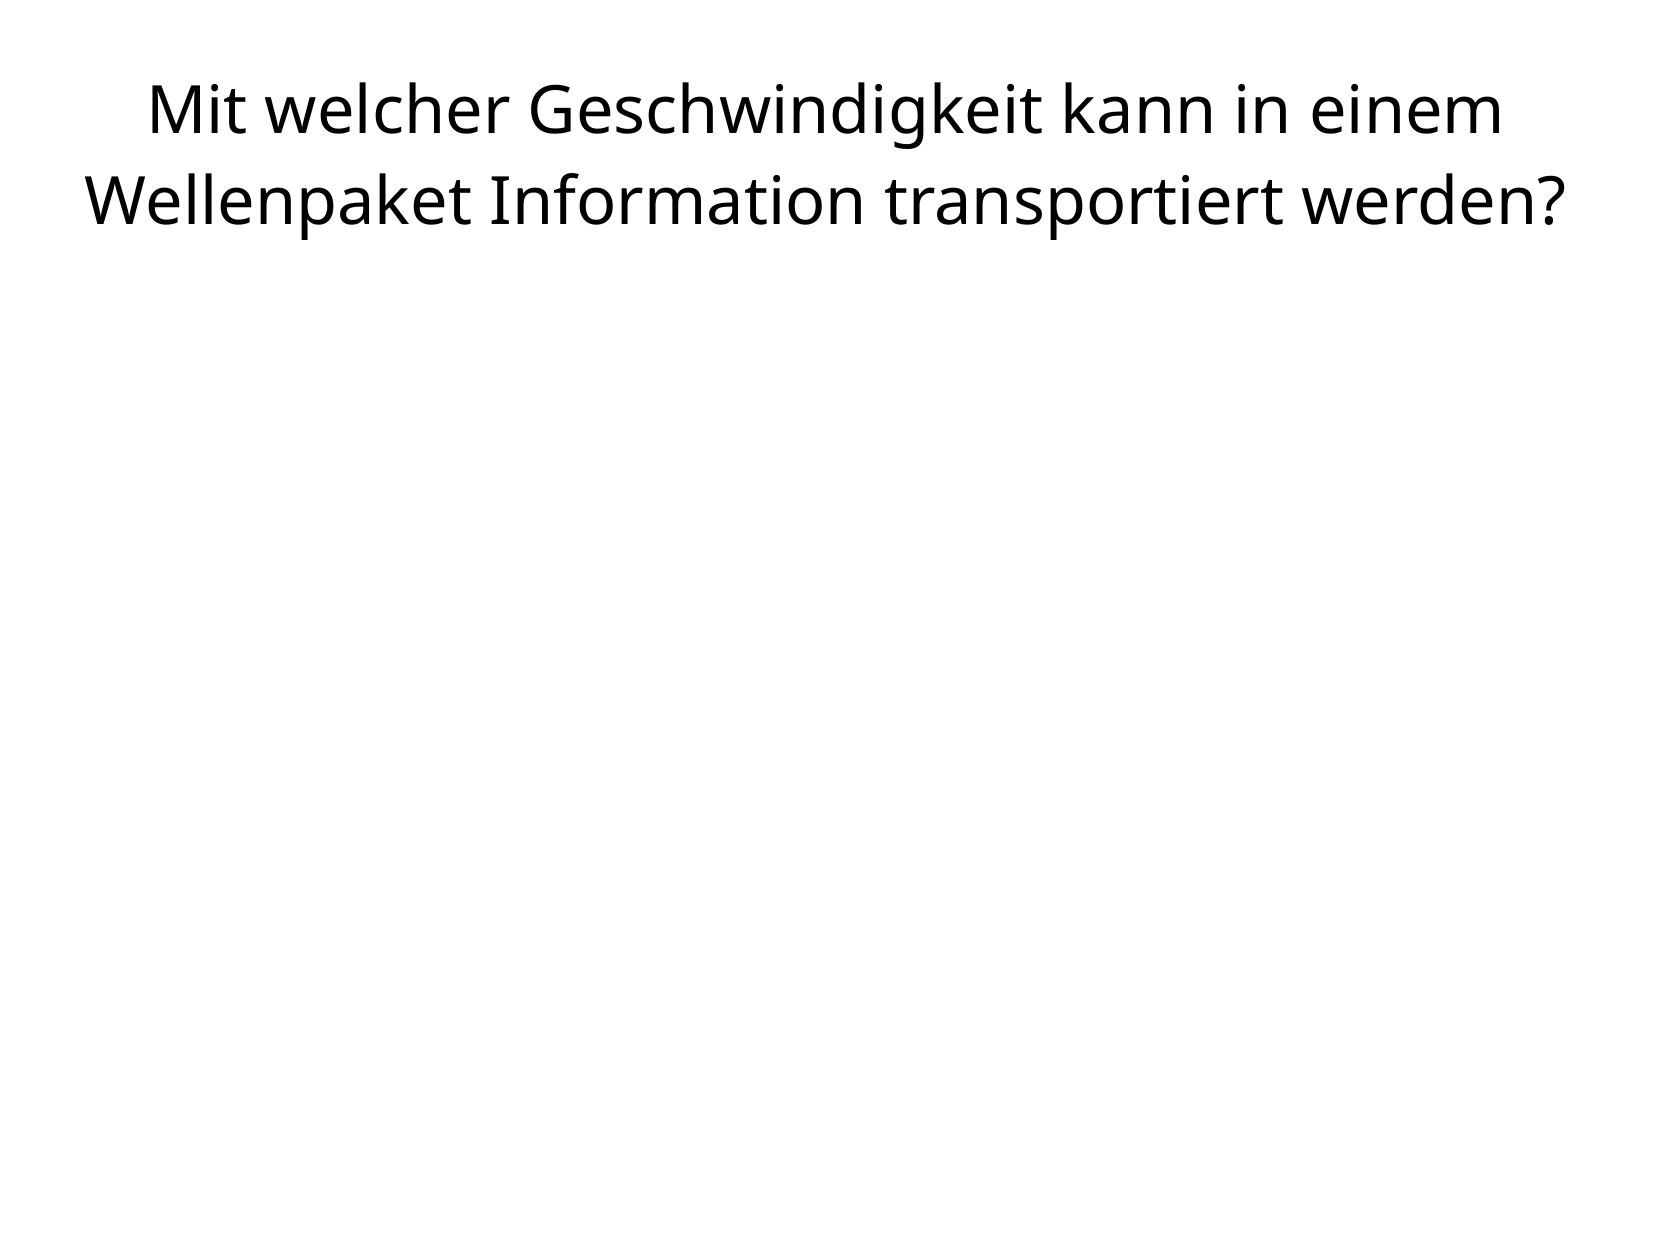

# Mit welcher Geschwindigkeit kann in einem Wellenpaket Information transportiert werden?